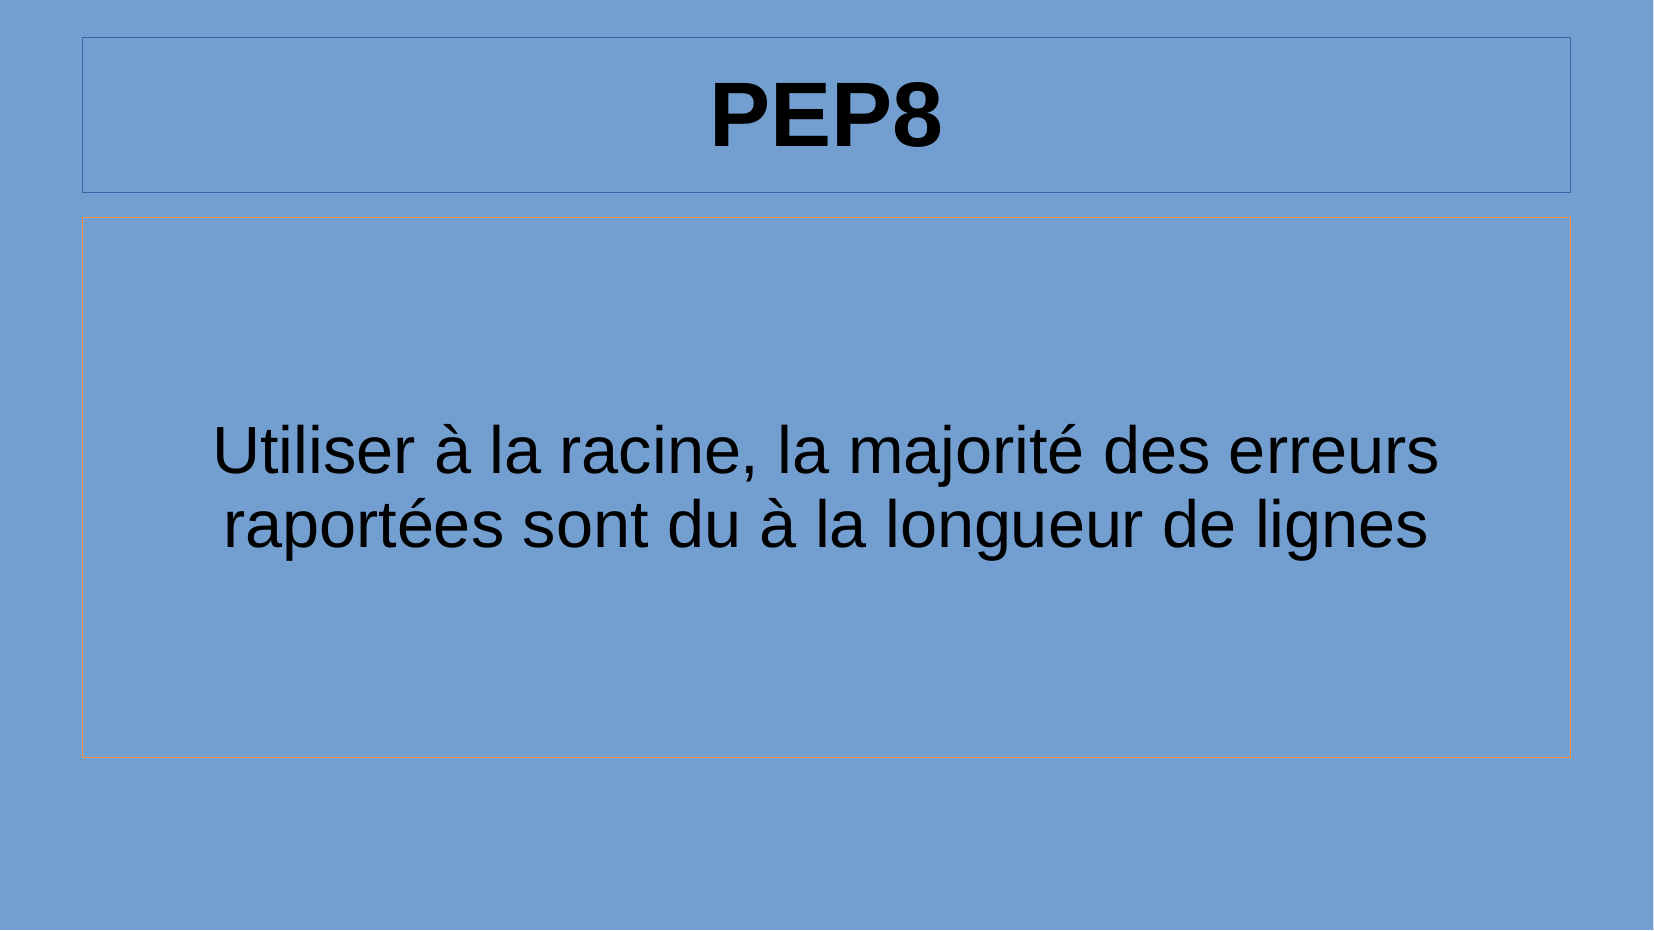

# PEP8
Utiliser à la racine, la majorité des erreurs raportées sont du à la longueur de lignes